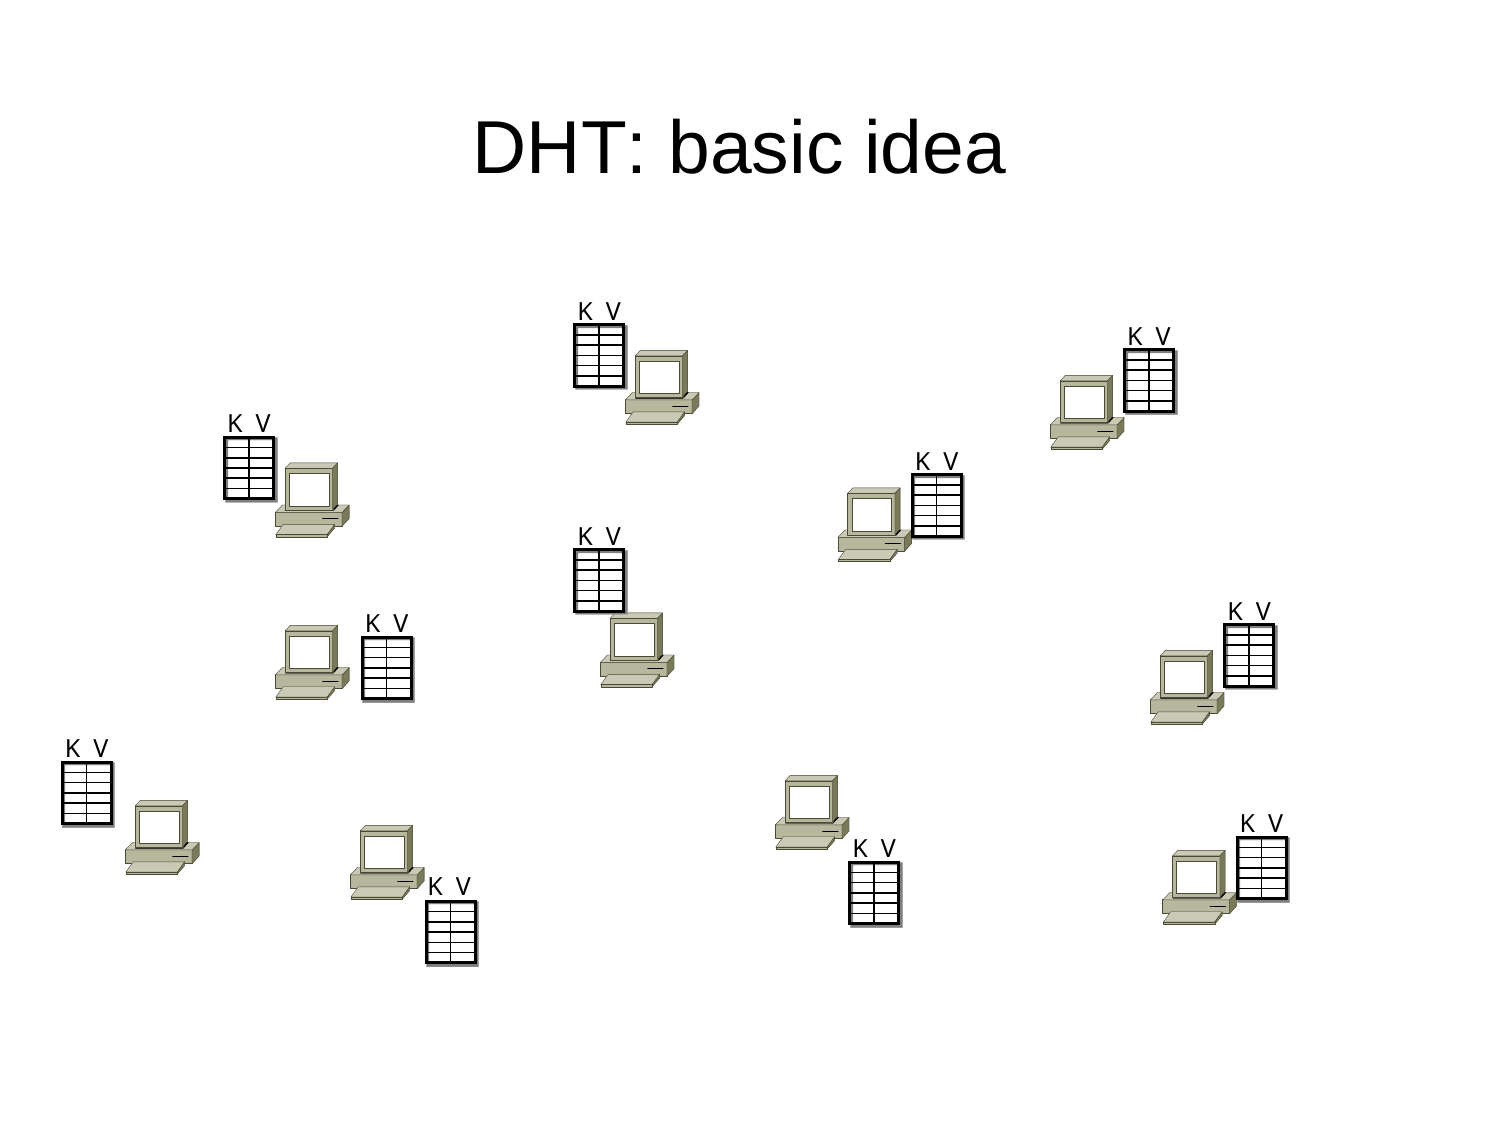

# DHT: basic idea
K V
K V
K V
K V
K V
K V
K V
K V
K V
K V
K V